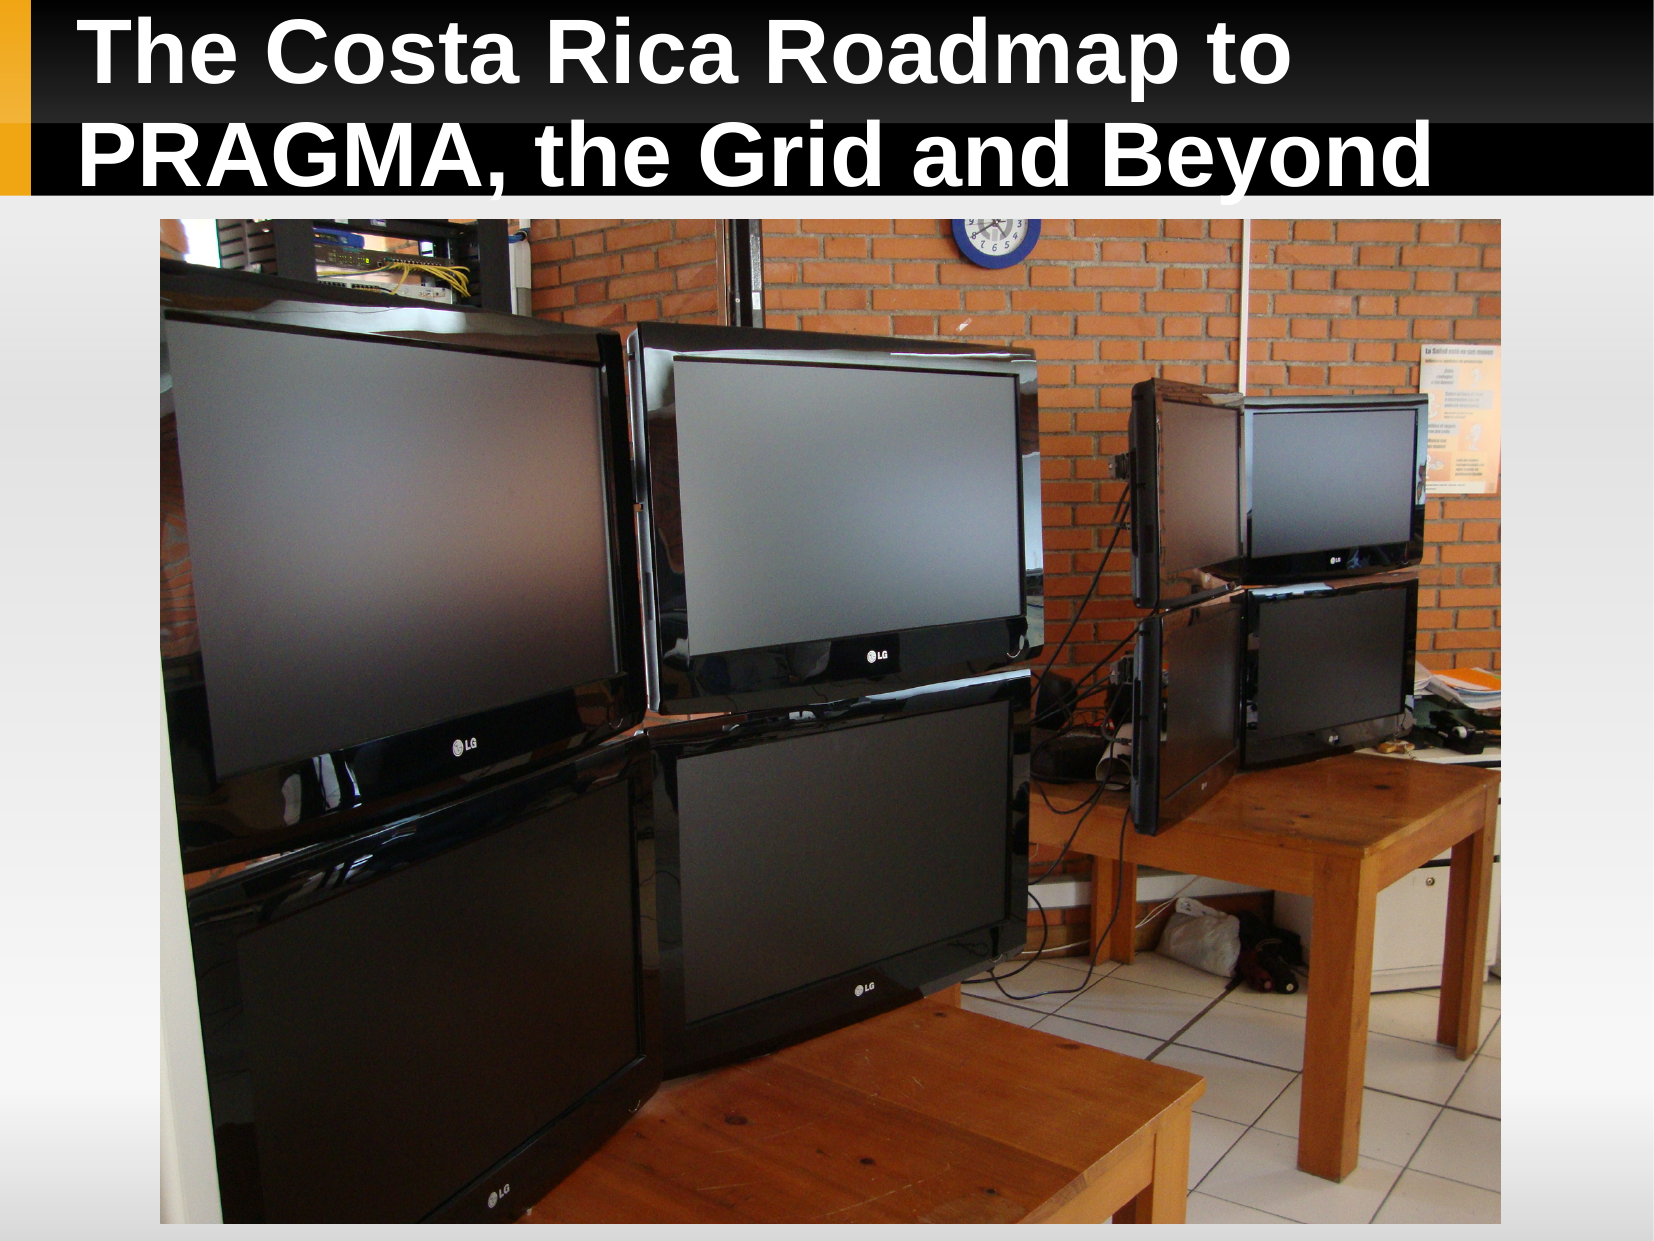

# The Costa Rica Roadmap to PRAGMA, the Grid and Beyond